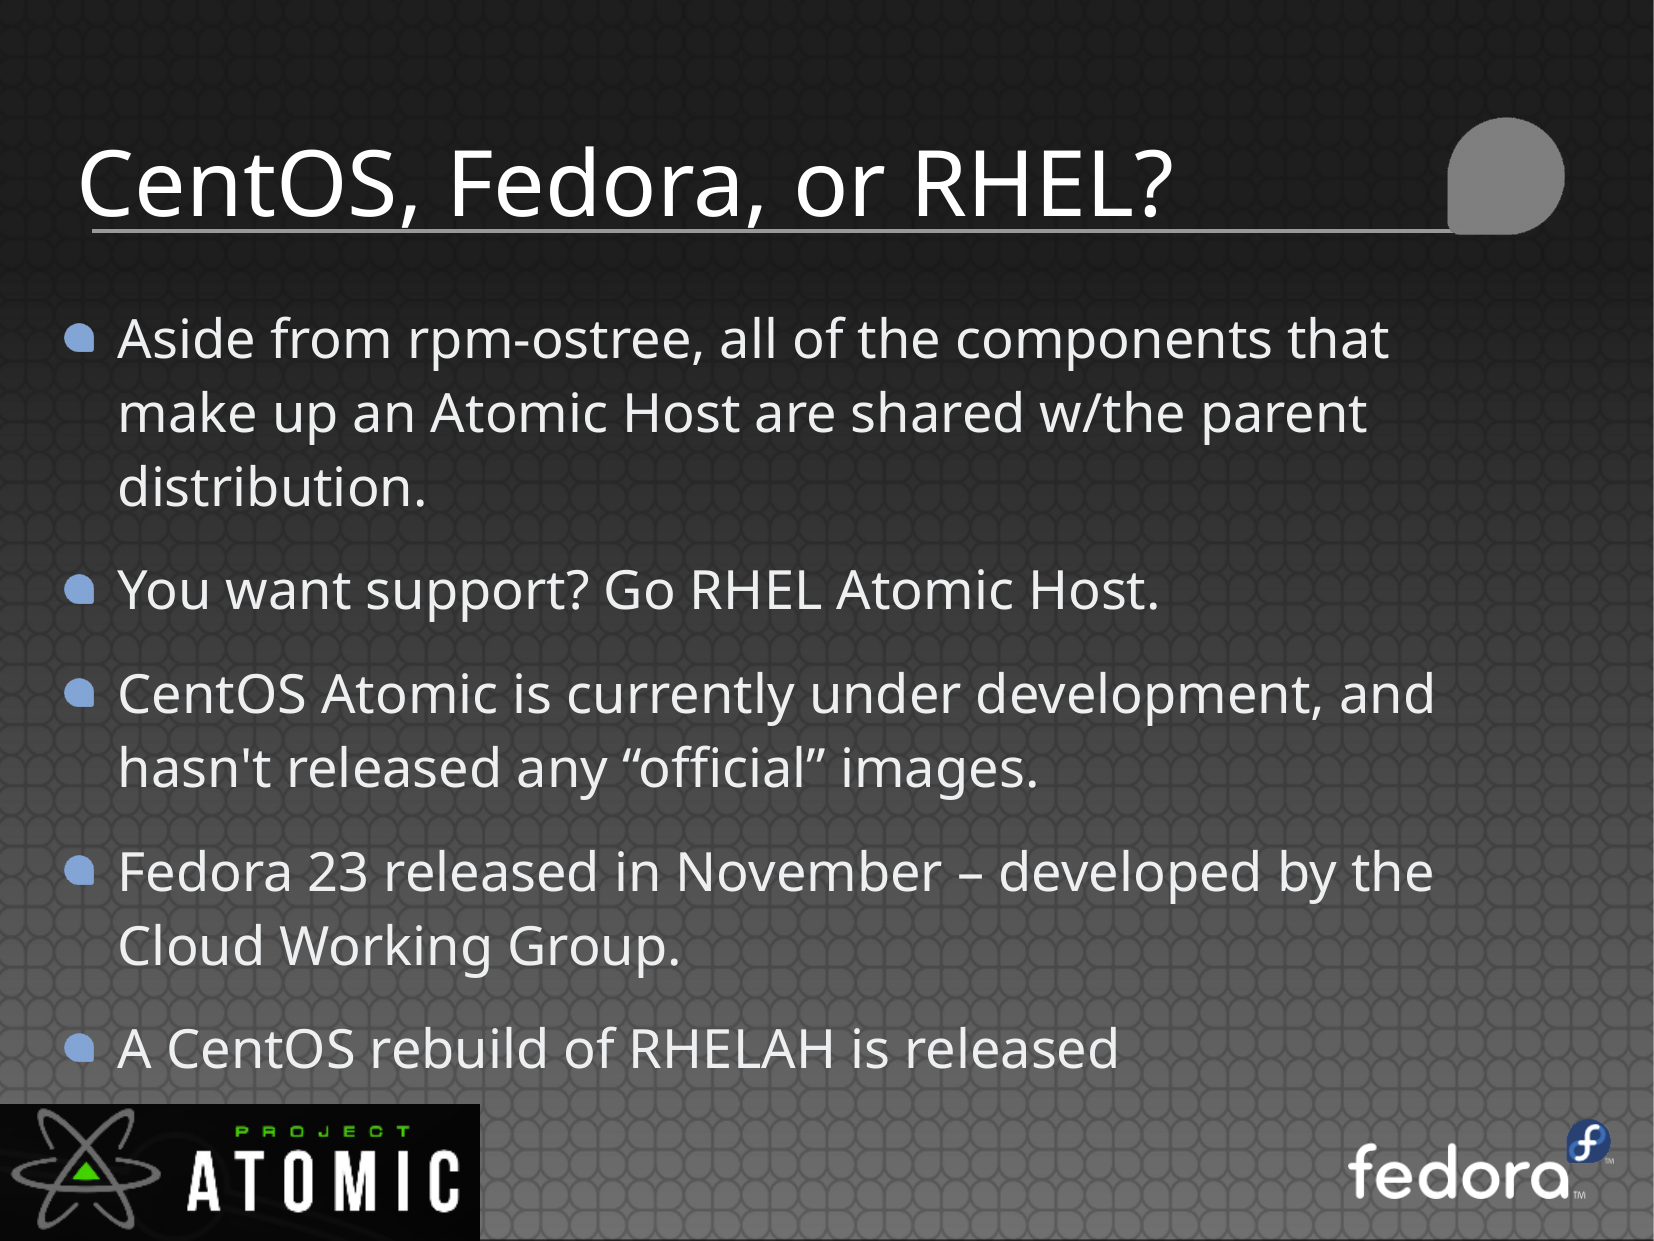

# CentOS, Fedora, or RHEL?
Aside from rpm-ostree, all of the components that make up an Atomic Host are shared w/the parent distribution.
You want support? Go RHEL Atomic Host.
CentOS Atomic is currently under development, and hasn't released any “official” images.
Fedora 23 released in November – developed by the Cloud Working Group.
A CentOS rebuild of RHELAH is released